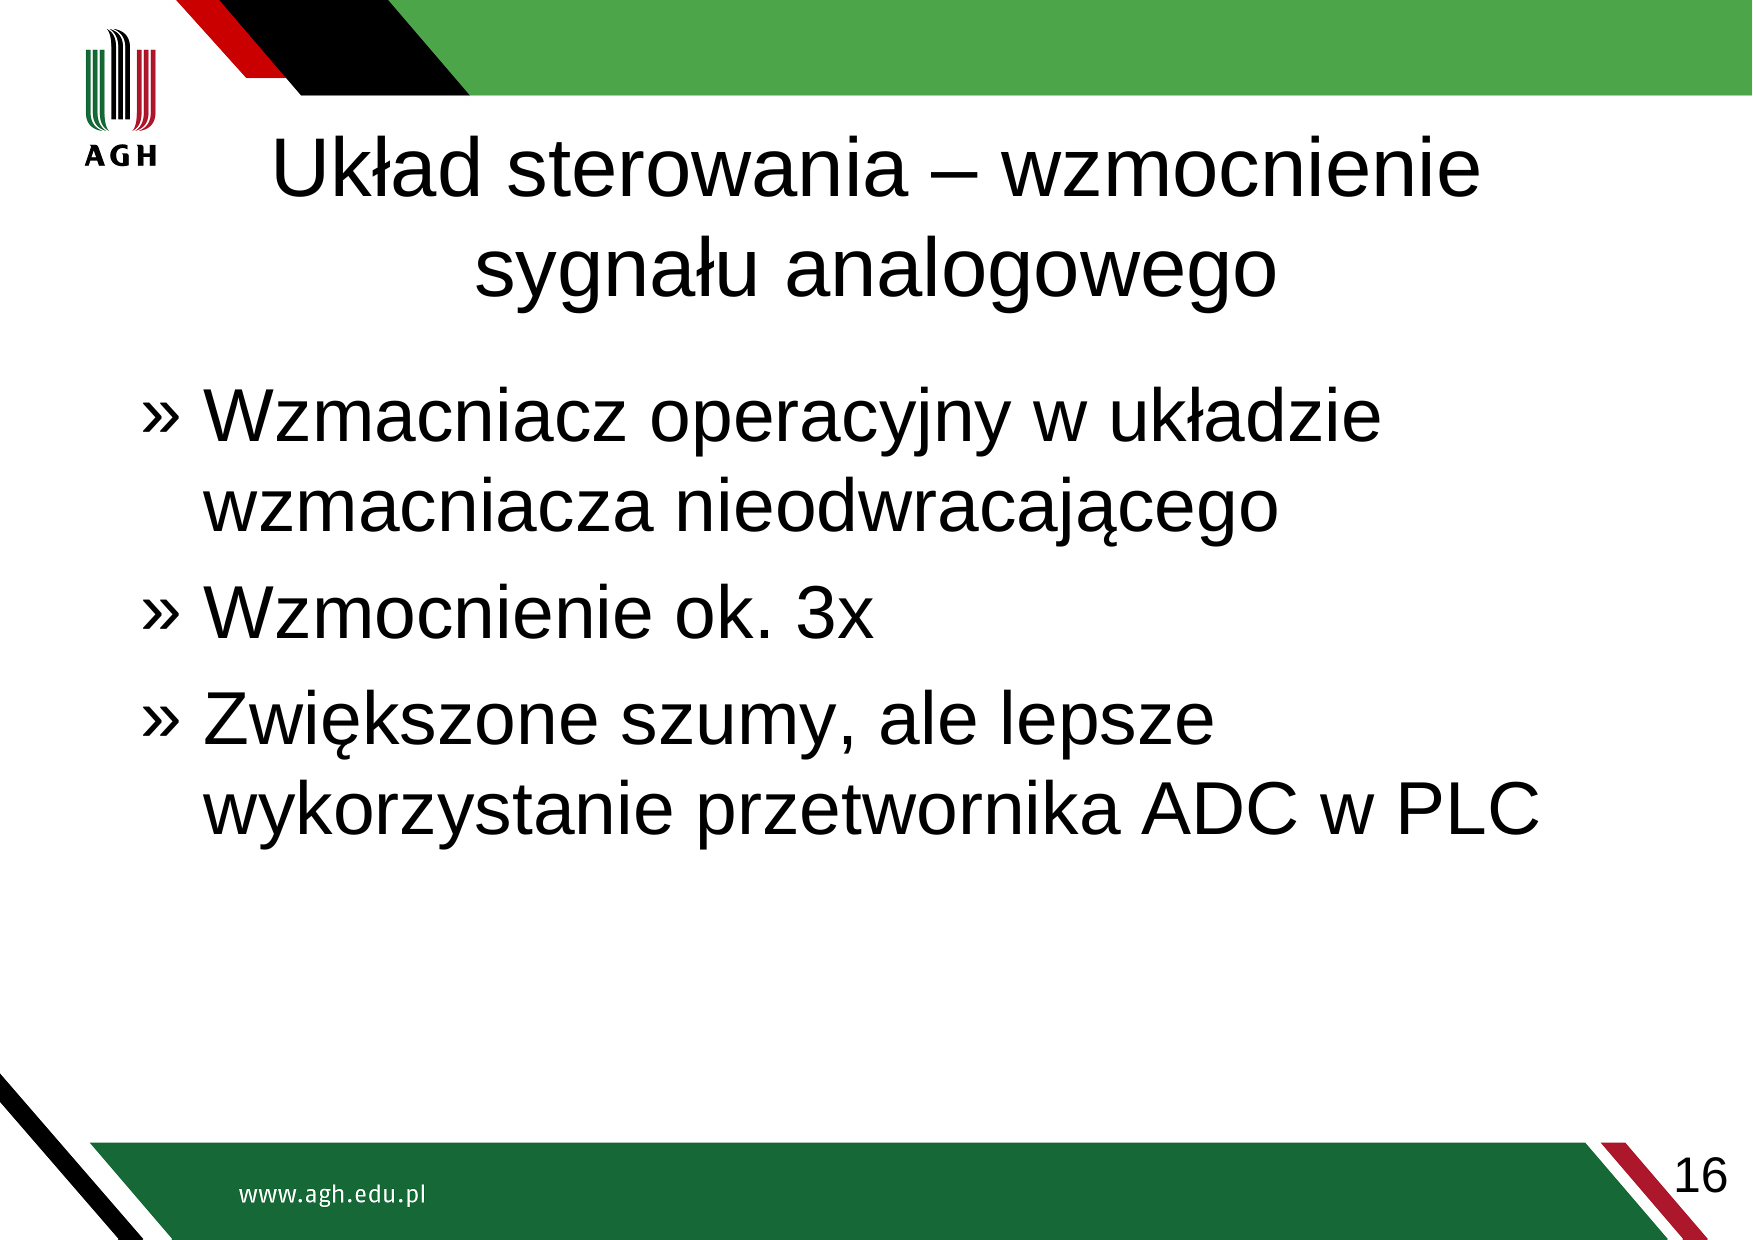

# Układ sterowania – wzmocnienie sygnału analogowego
Wzmacniacz operacyjny w układzie wzmacniacza nieodwracającego
Wzmocnienie ok. 3x
Zwiększone szumy, ale lepsze wykorzystanie przetwornika ADC w PLC
16